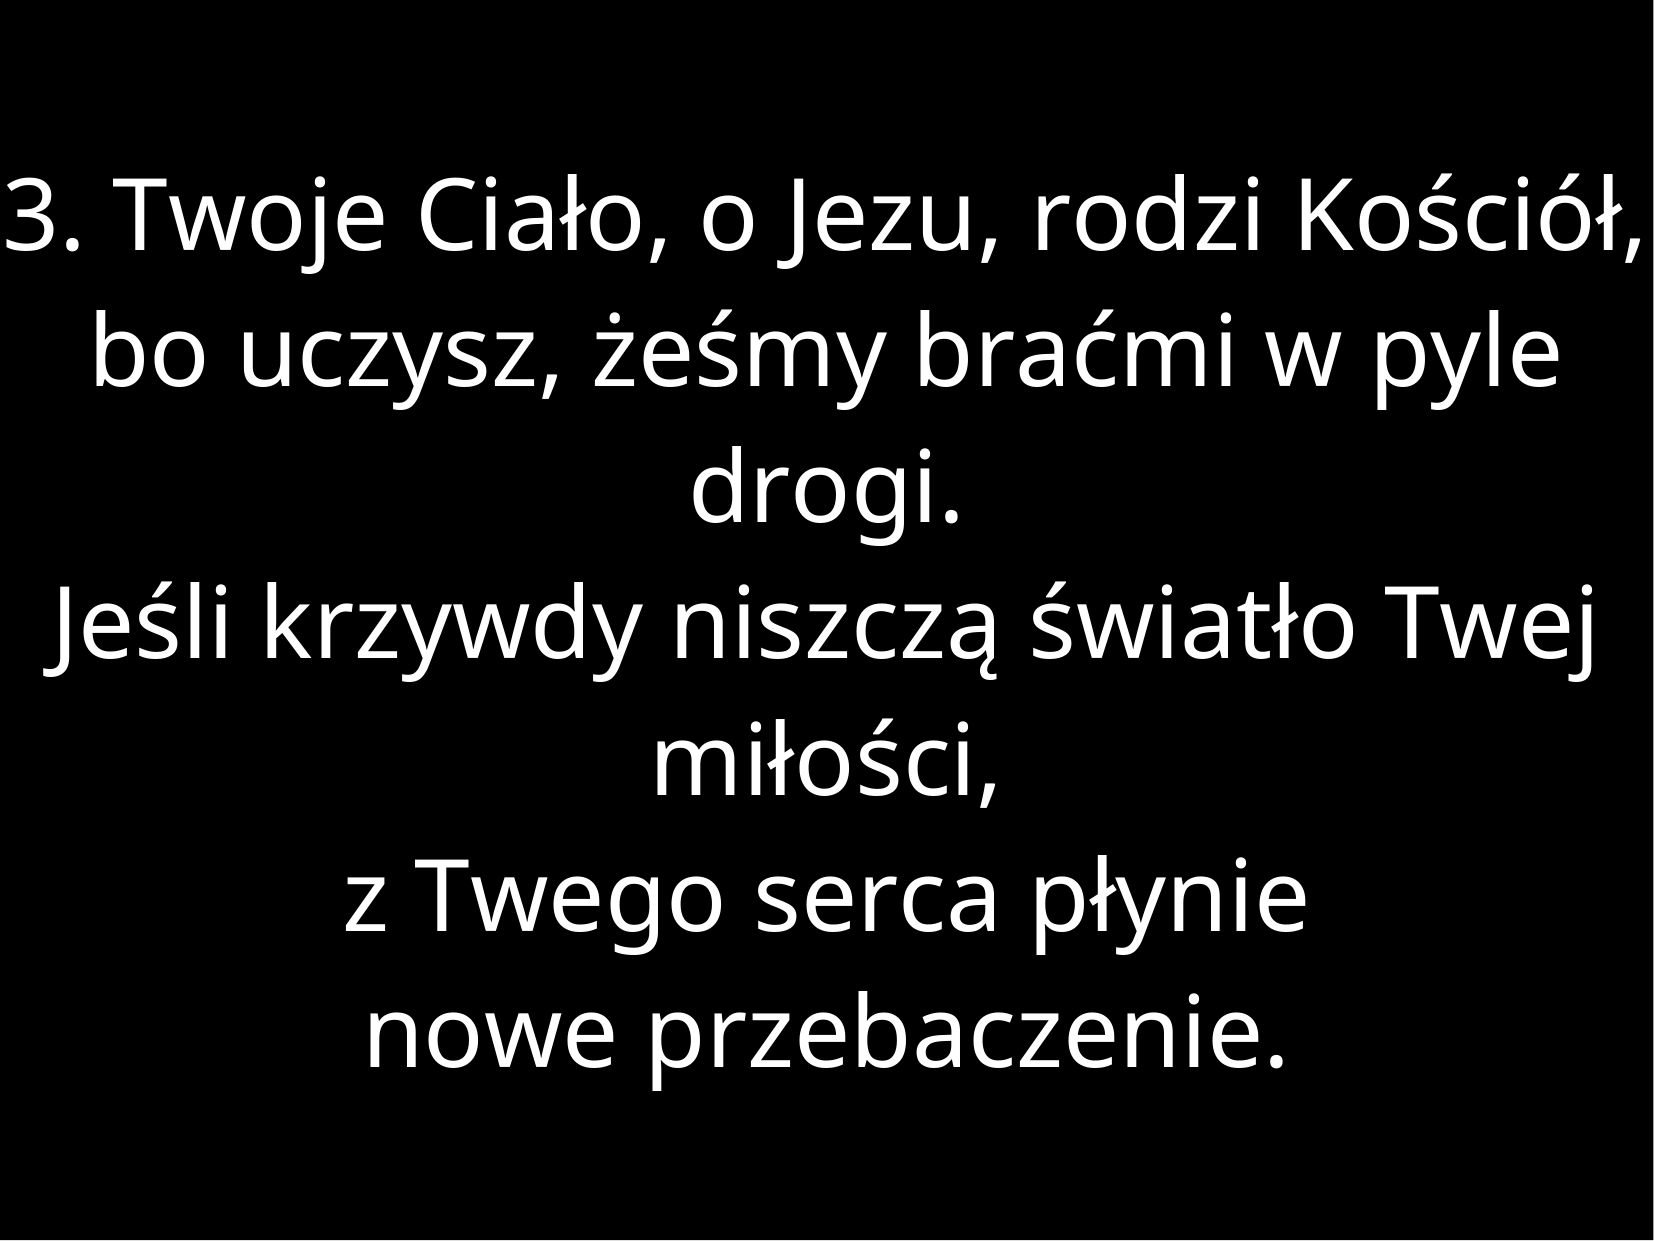

# 3. Twoje Ciało, o Jezu, rodzi Kościół, bo uczysz, żeśmy braćmi w pyle drogi. Jeśli krzywdy niszczą światło Twej miłości, z Twego serca płynie nowe przebaczenie.